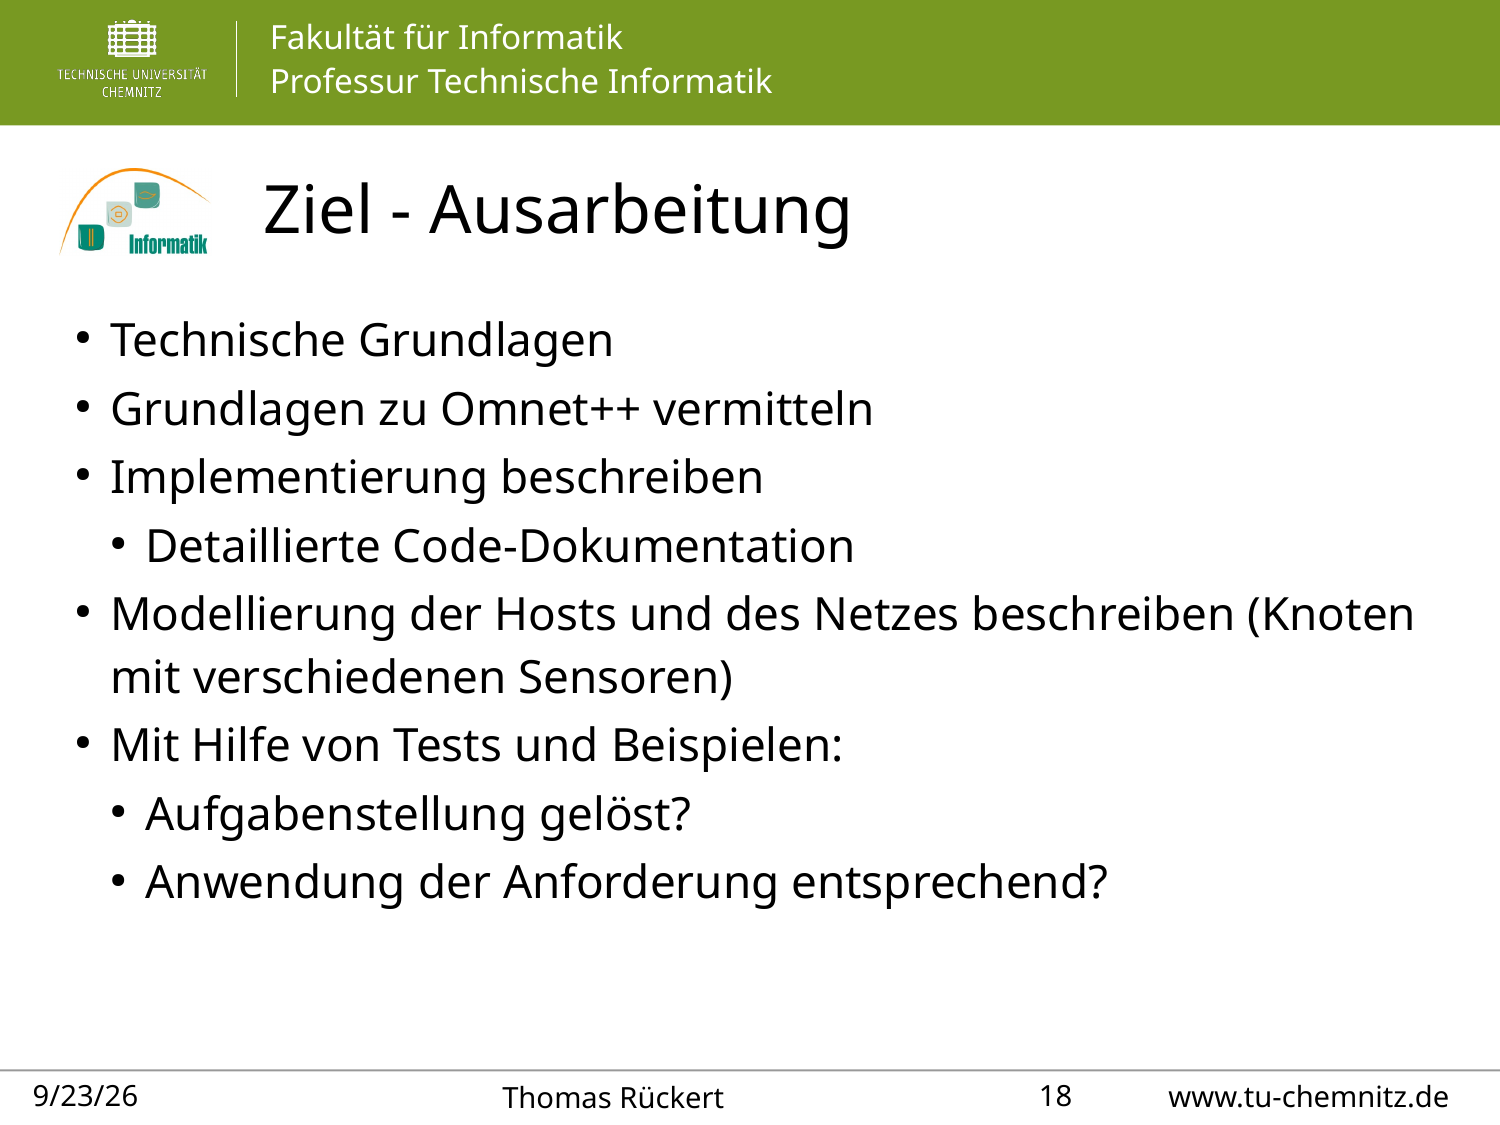

# Ziel - Ausarbeitung
Technische Grundlagen
Grundlagen zu Omnet++ vermitteln
Implementierung beschreiben
Detaillierte Code-Dokumentation
Modellierung der Hosts und des Netzes beschreiben (Knoten mit verschiedenen Sensoren)
Mit Hilfe von Tests und Beispielen:
Aufgabenstellung gelöst?
Anwendung der Anforderung entsprechend?
Thomas Rückert